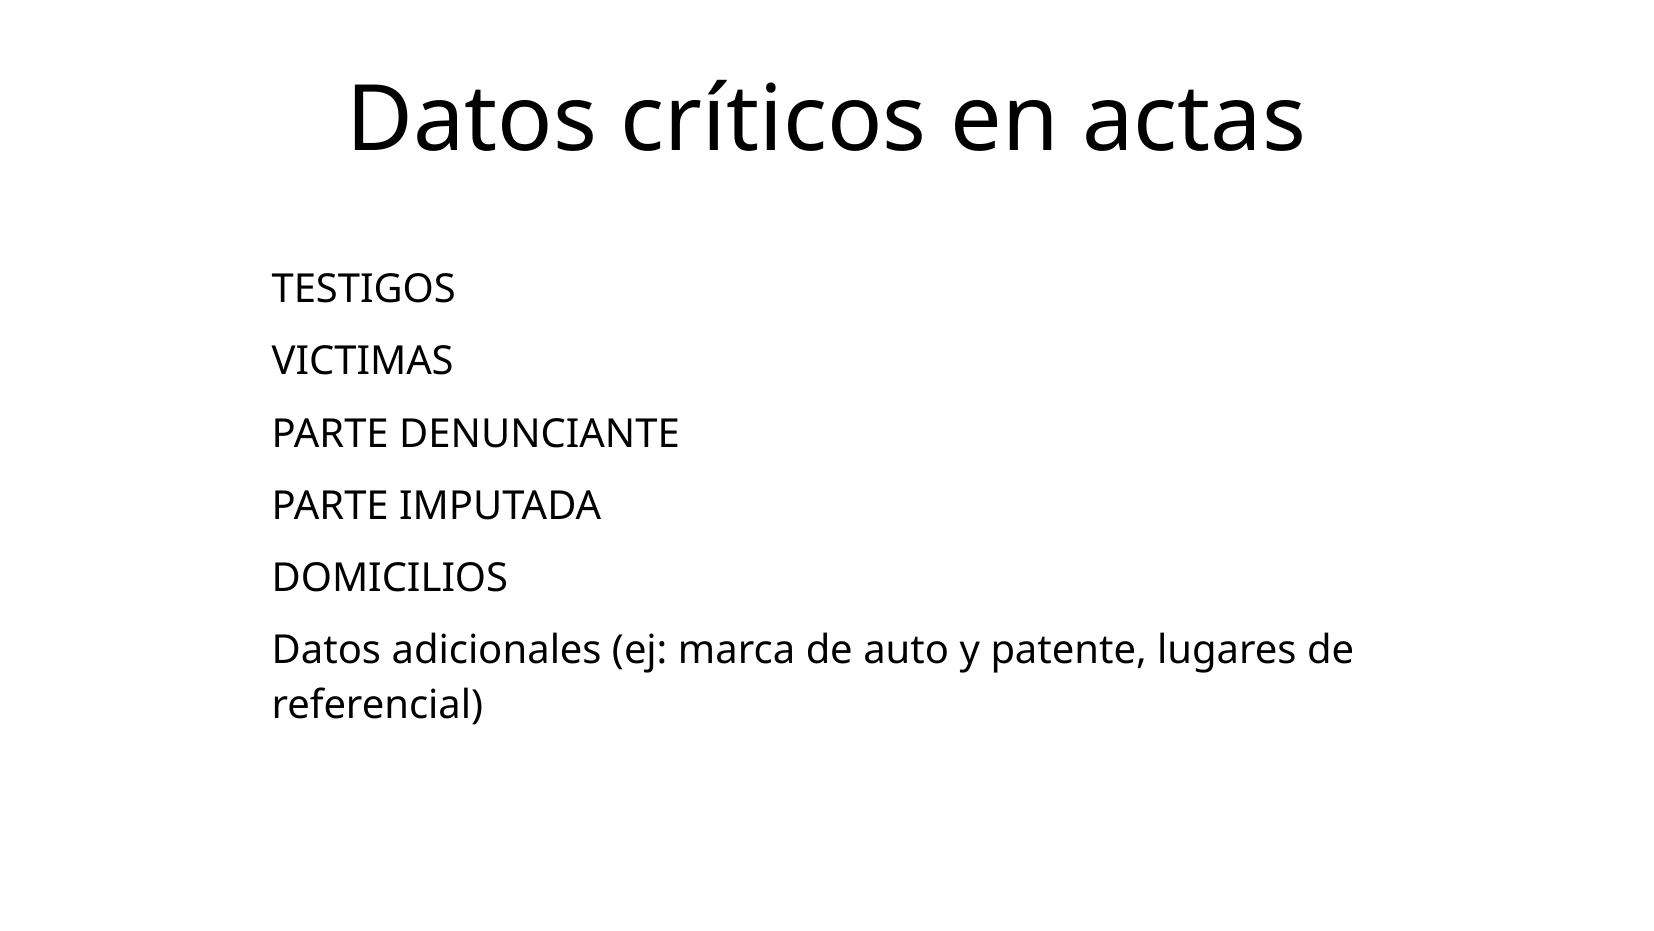

# Datos críticos en actas
TESTIGOS
VICTIMAS
PARTE DENUNCIANTE
PARTE IMPUTADA
DOMICILIOS
Datos adicionales (ej: marca de auto y patente, lugares de referencial)